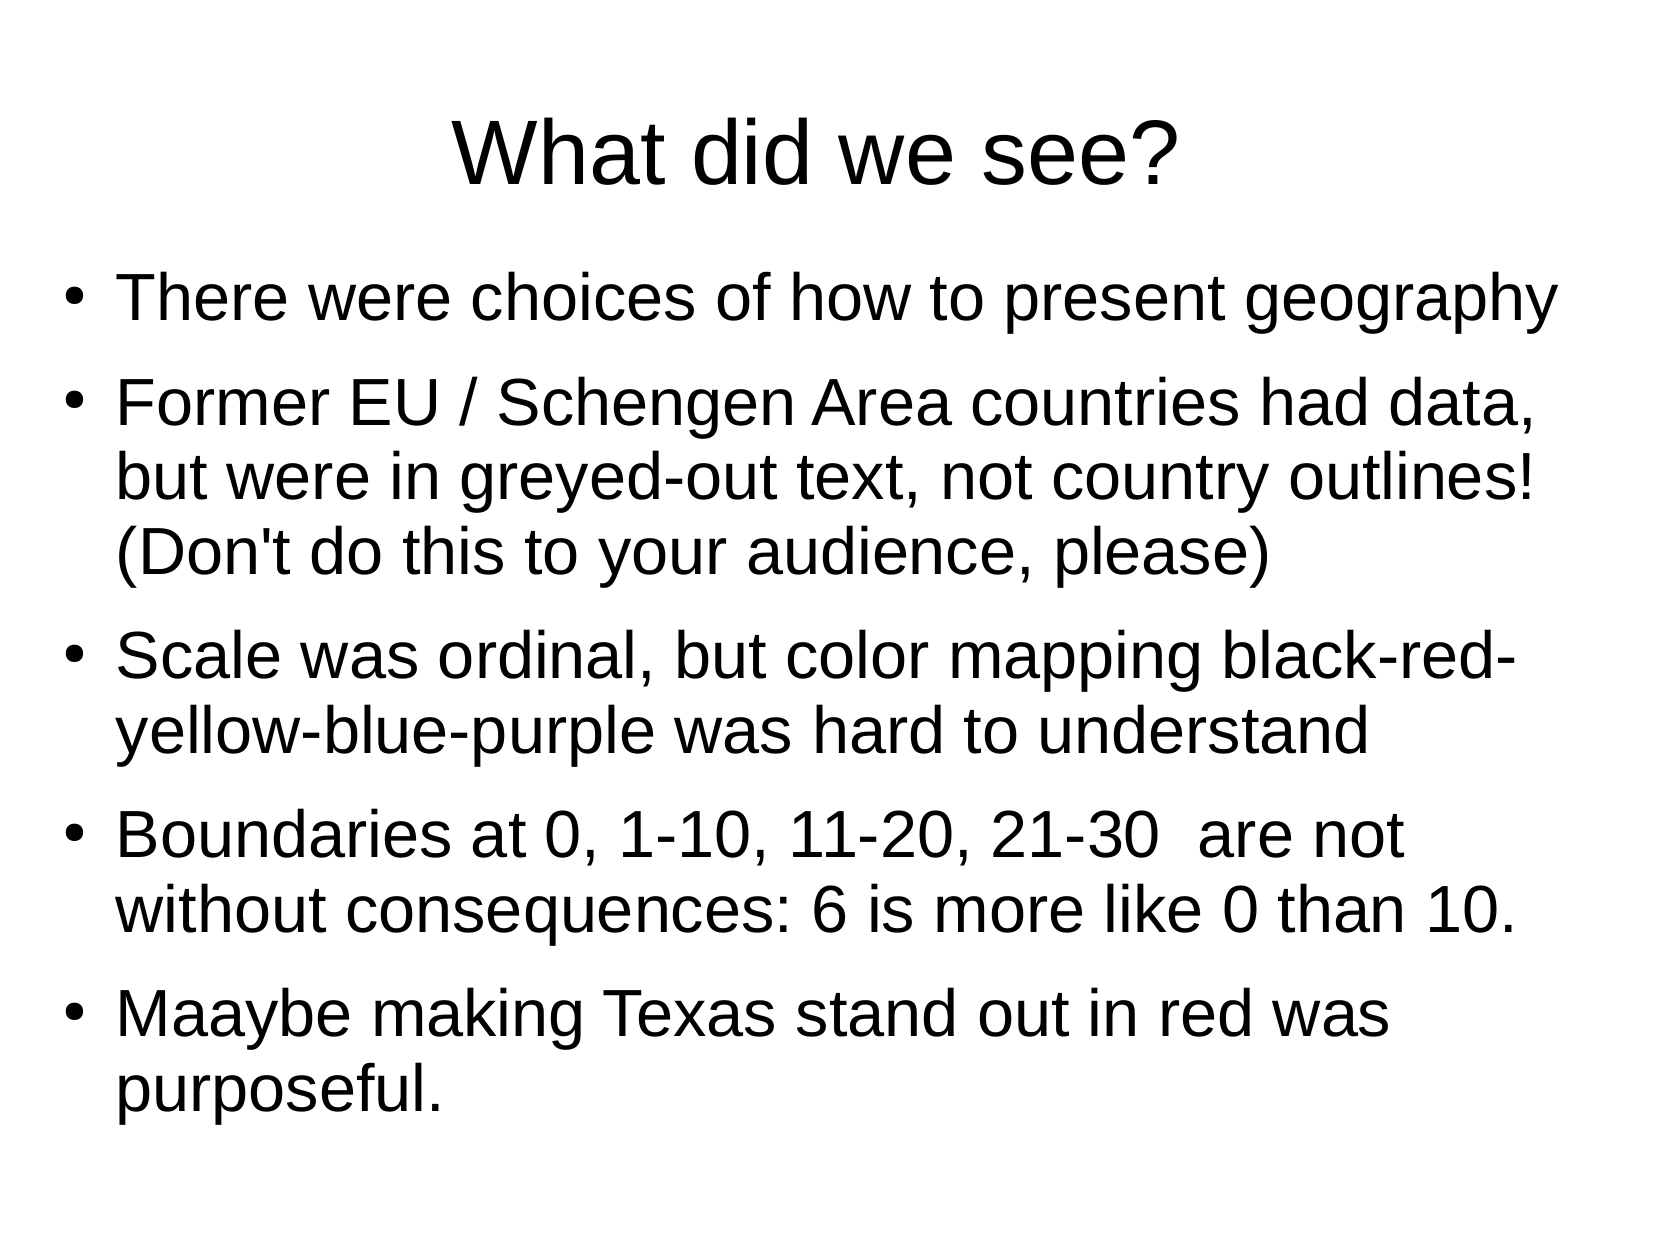

# What did we see?
There were choices of how to present geography
Former EU / Schengen Area countries had data, but were in greyed-out text, not country outlines! (Don't do this to your audience, please)
Scale was ordinal, but color mapping black-red-yellow-blue-purple was hard to understand
Boundaries at 0, 1-10, 11-20, 21-30 are not without consequences: 6 is more like 0 than 10.
Maaybe making Texas stand out in red was purposeful.